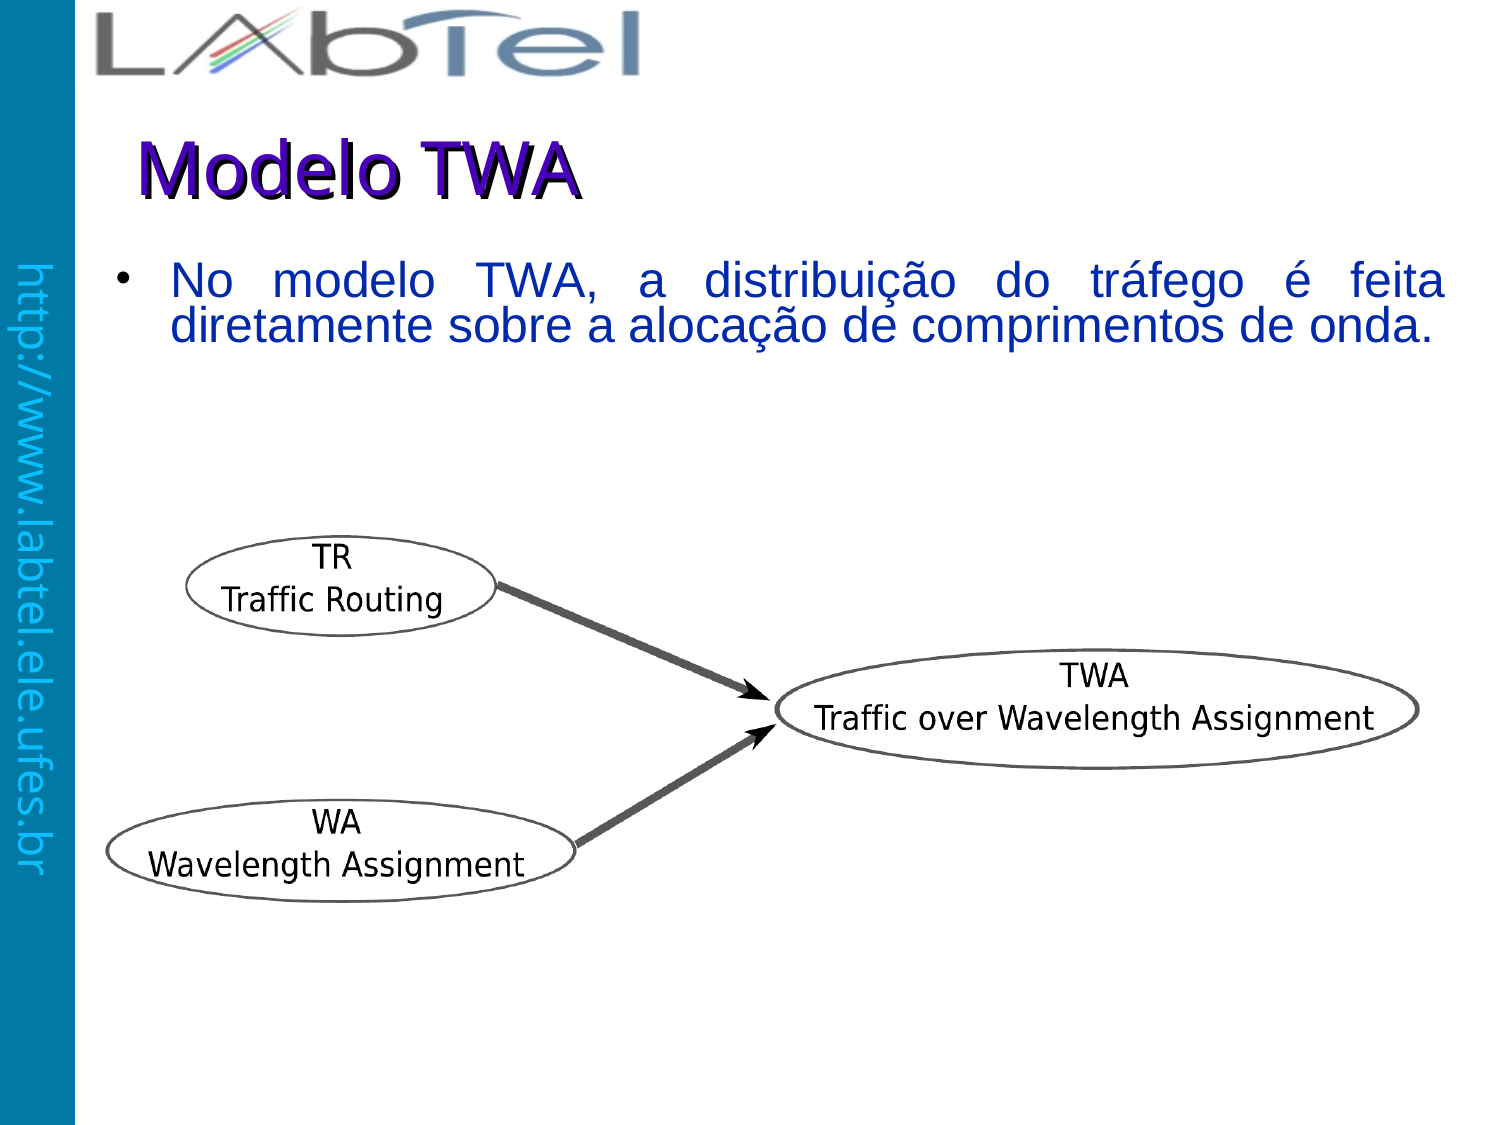

# Modelo TWA
No modelo TWA, a distribuição do tráfego é feita diretamente sobre a alocação de comprimentos de onda.